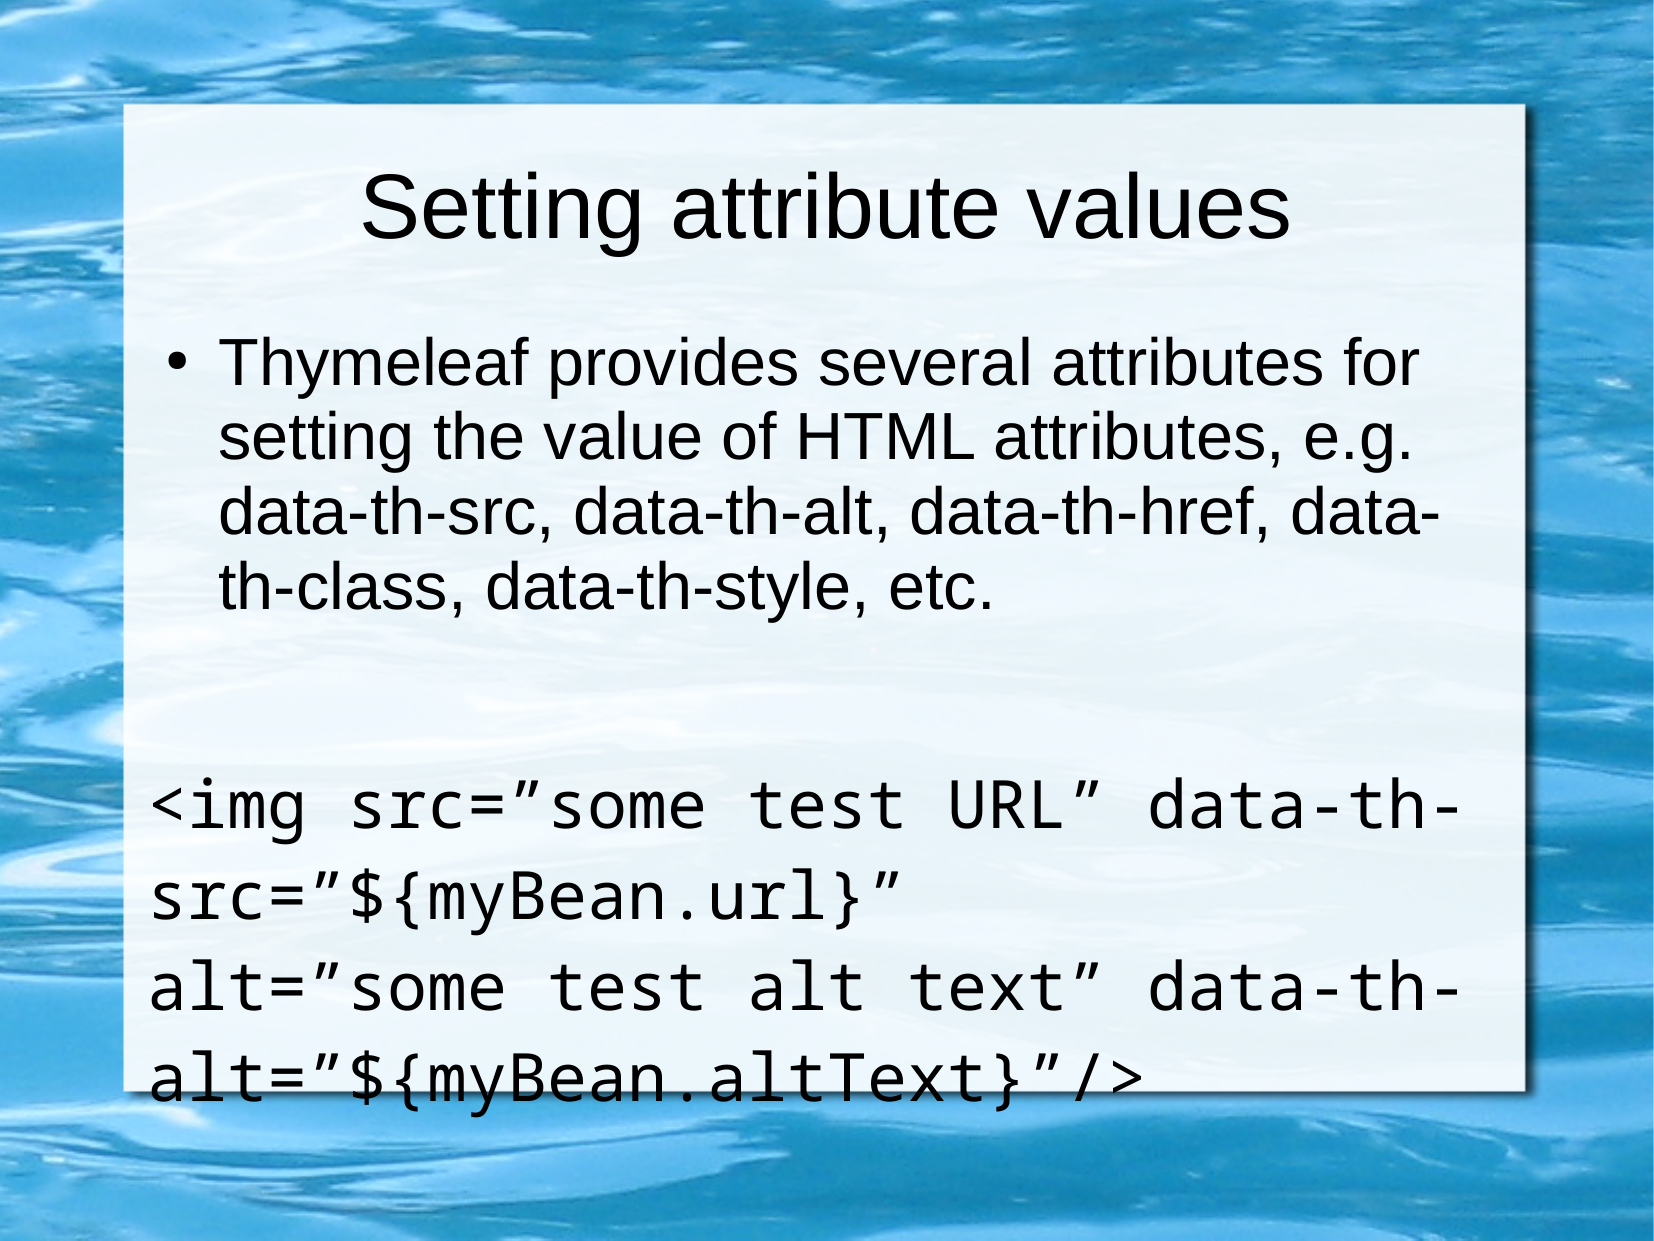

# Setting attribute values
Thymeleaf provides several attributes for setting the value of HTML attributes, e.g. data-th-src, data-th-alt, data-th-href, data-th-class, data-th-style, etc.
<img src=”some test URL” data-th-src=”${myBean.url}”
alt=”some test alt text” data-th-alt=”${myBean.altText}”/>